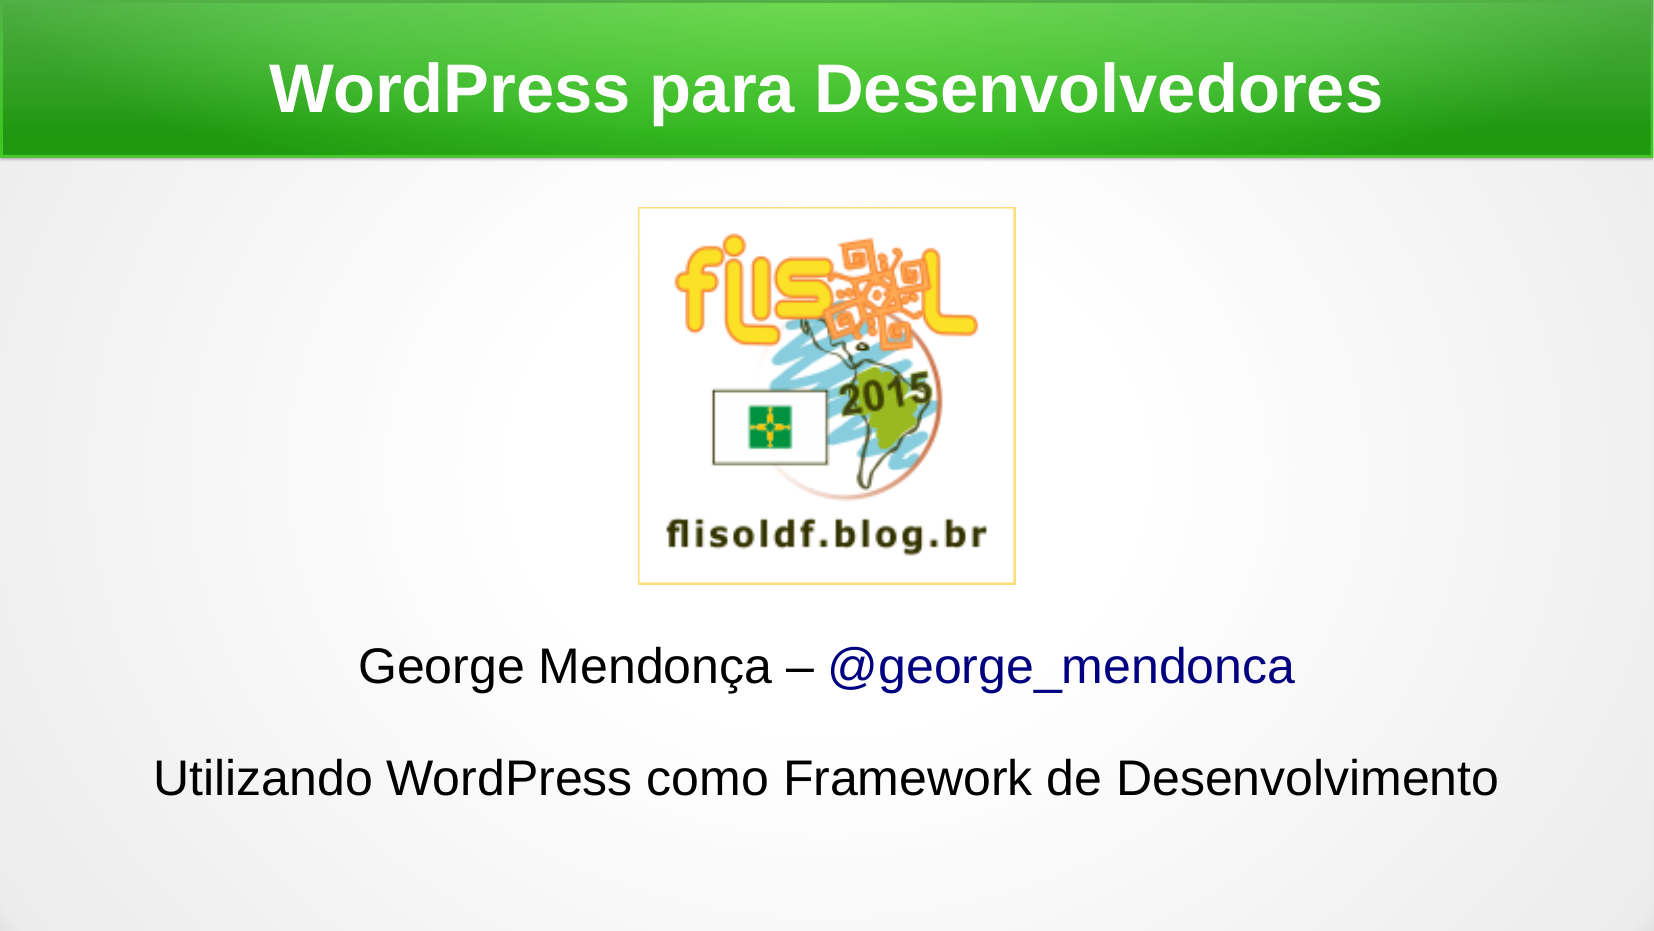

# WordPress para Desenvolvedores
George Mendonça – @george_mendonca
Utilizando WordPress como Framework de Desenvolvimento